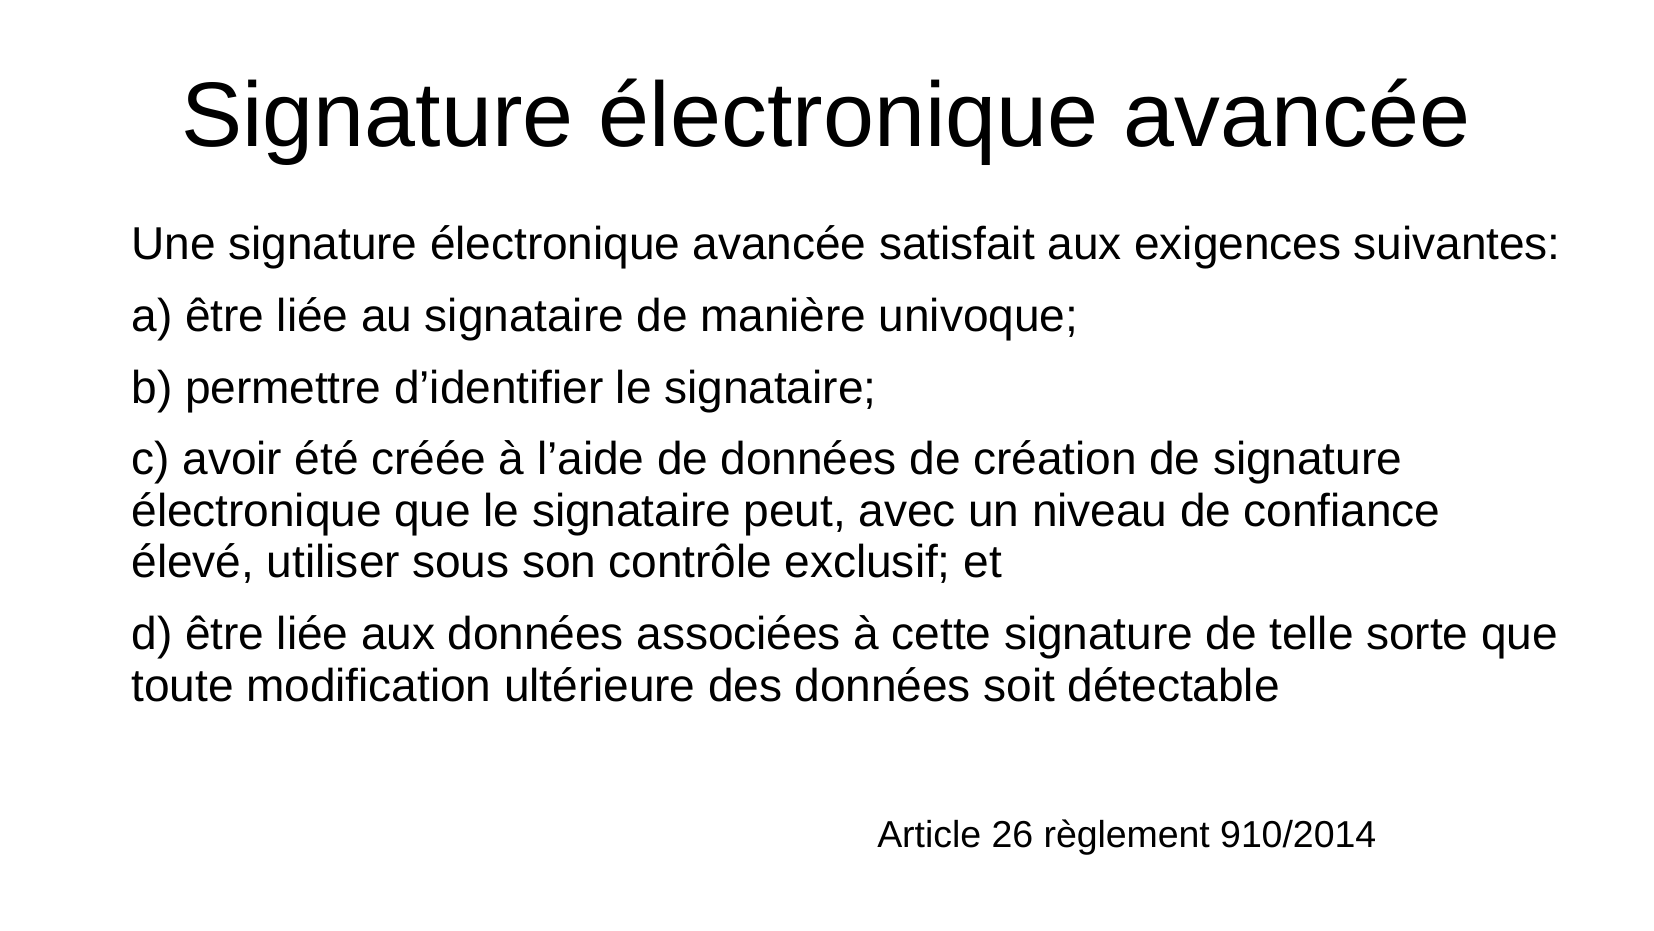

# Signature électronique avancée
Une signature électronique avancée satisfait aux exigences suivantes:
a) être liée au signataire de manière univoque;
b) permettre d’identifier le signataire;
c) avoir été créée à l’aide de données de création de signature électronique que le signataire peut, avec un niveau de confiance élevé, utiliser sous son contrôle exclusif; et
d) être liée aux données associées à cette signature de telle sorte que toute modification ultérieure des données soit détectable
Article 26 règlement 910/2014